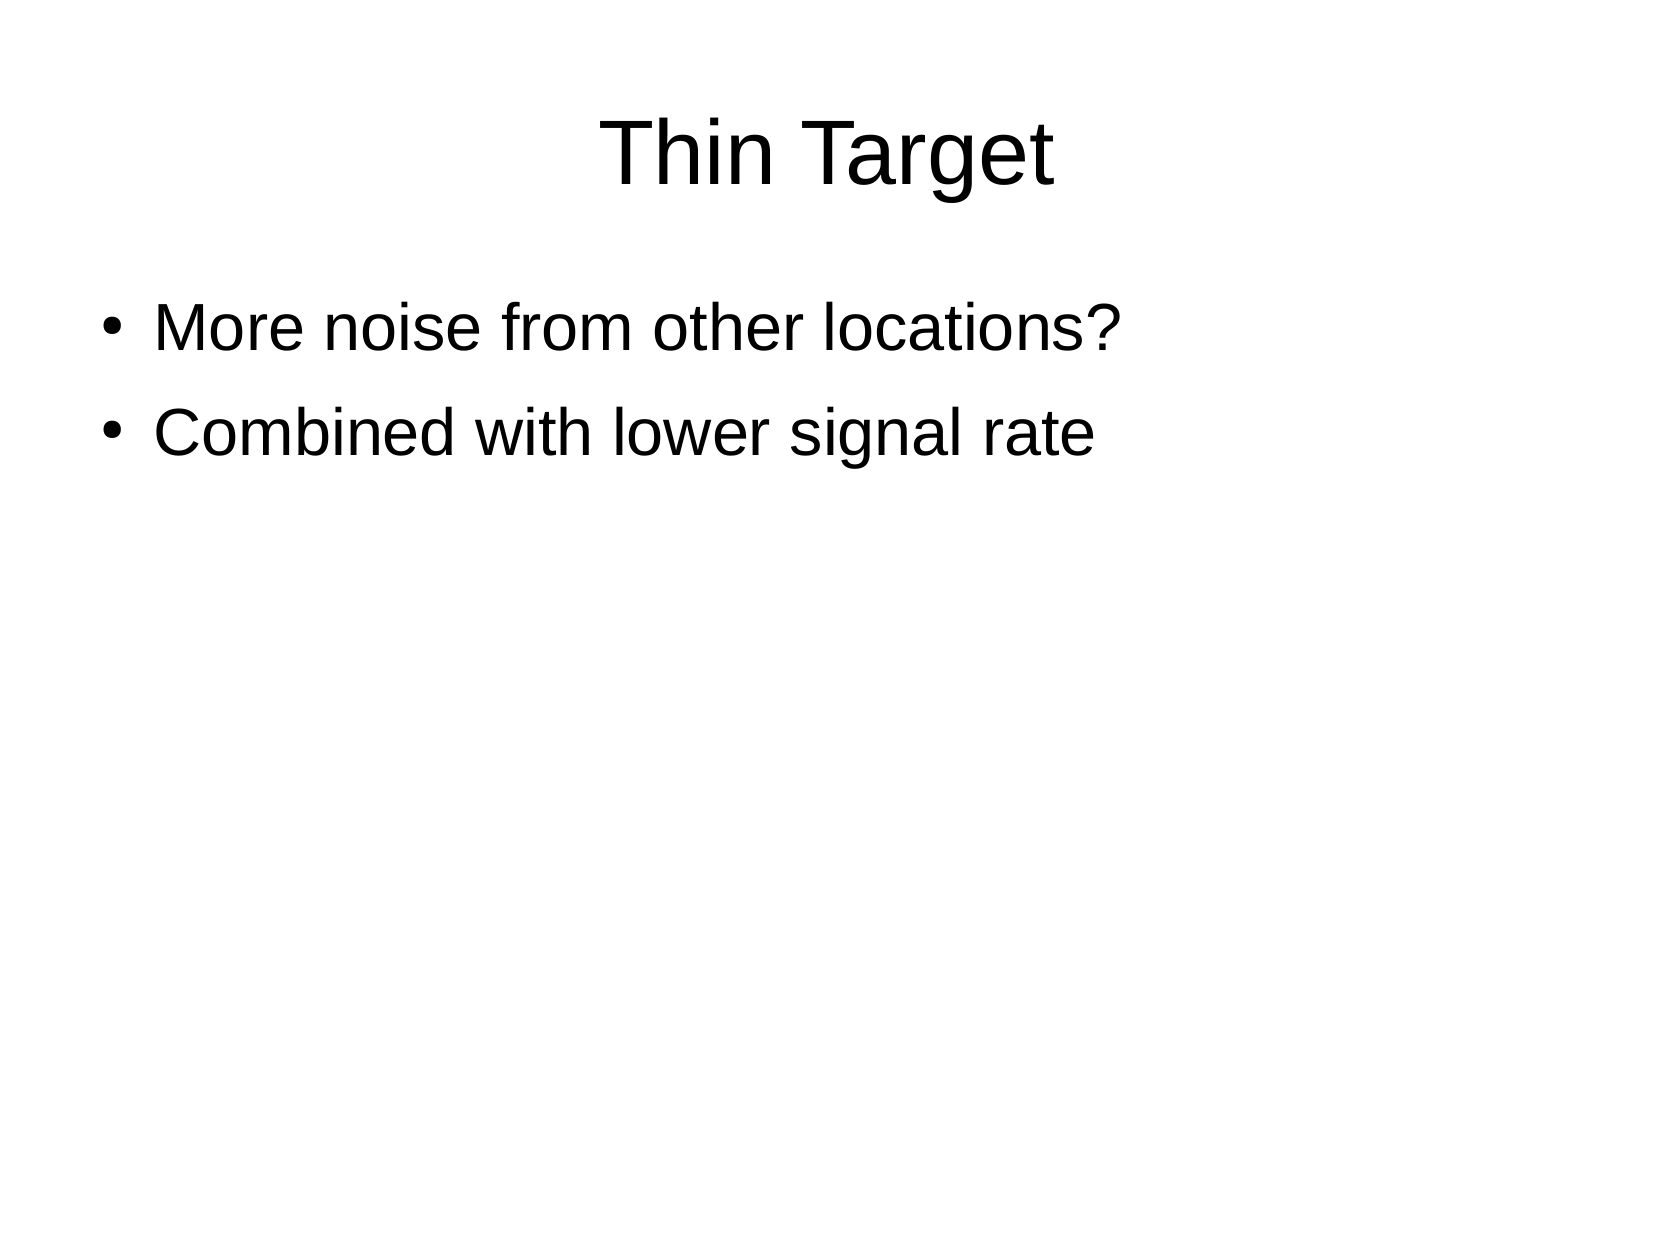

# Thin Target
More noise from other locations?
Combined with lower signal rate